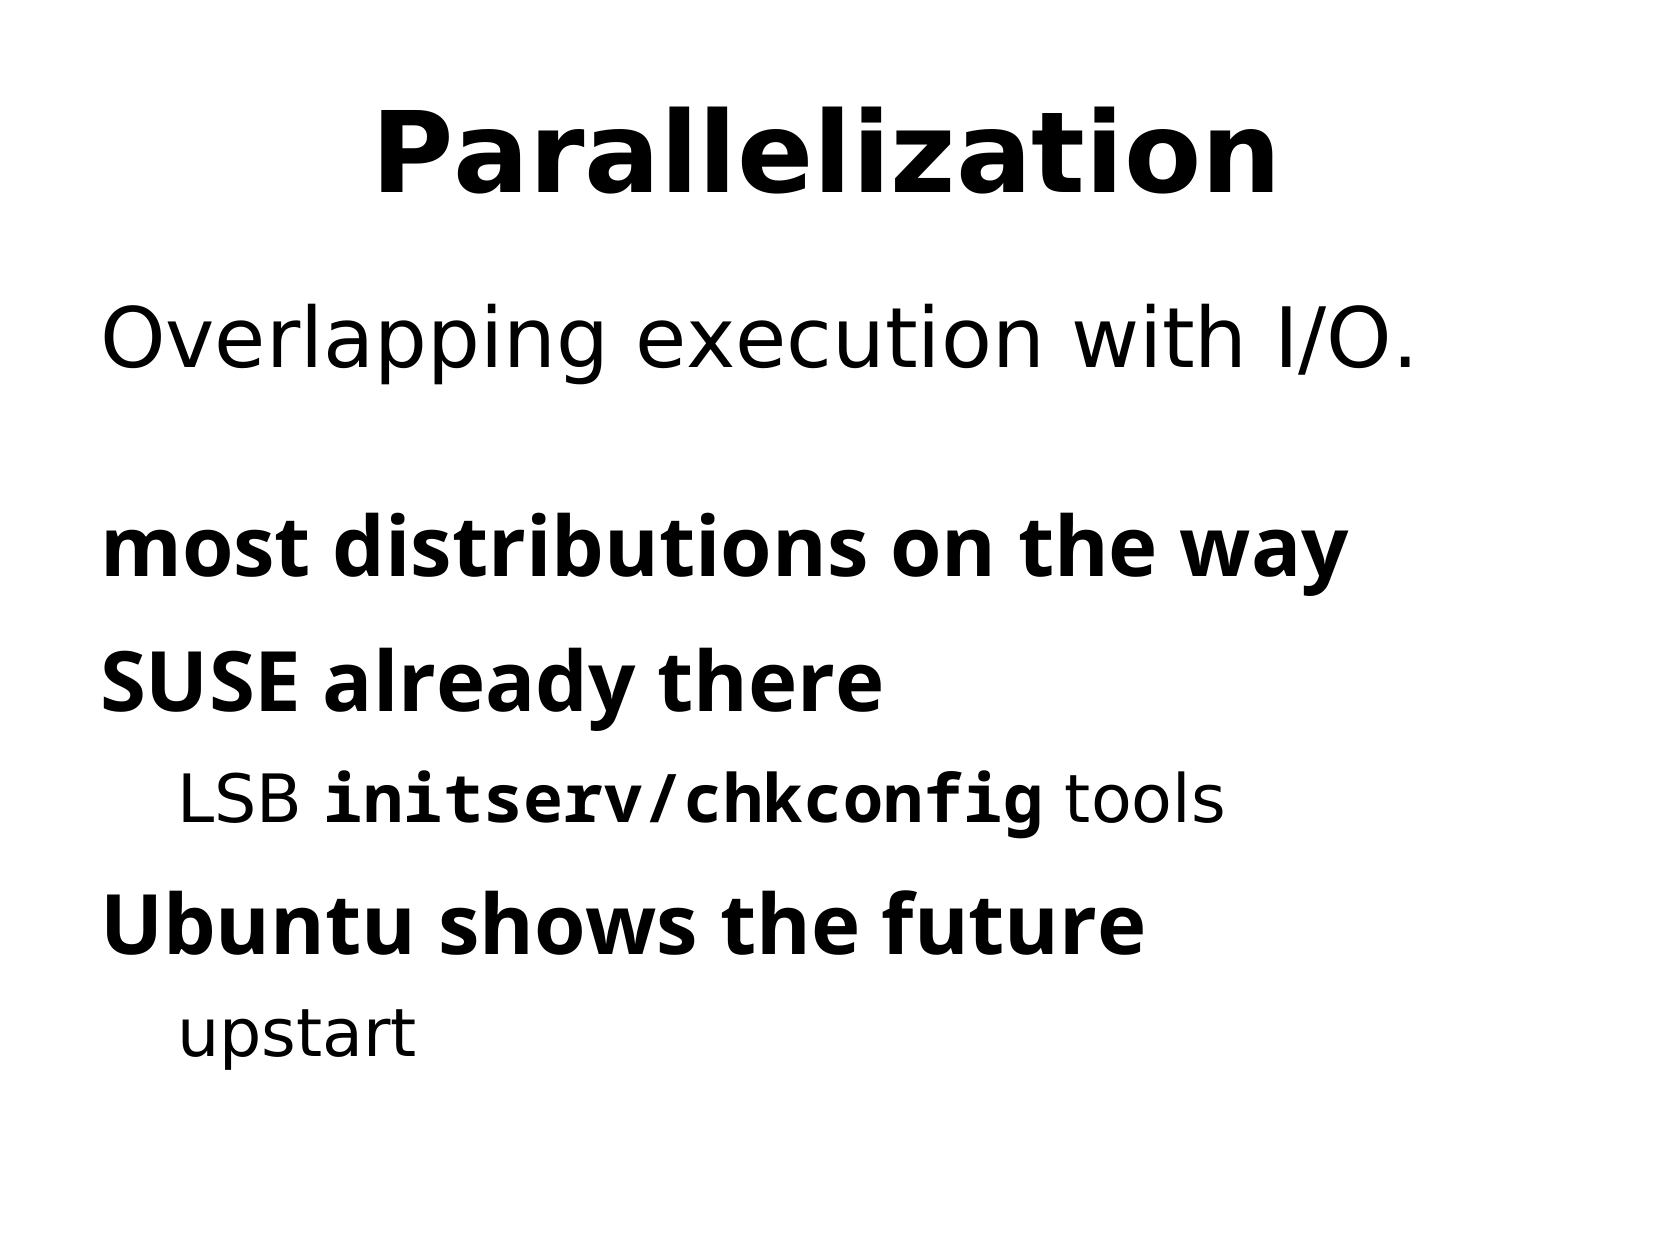

# Parallelization
Overlapping execution with I/O.
most distributions on the way
SUSE already there
LSB initserv/chkconfig tools
Ubuntu shows the future
upstart